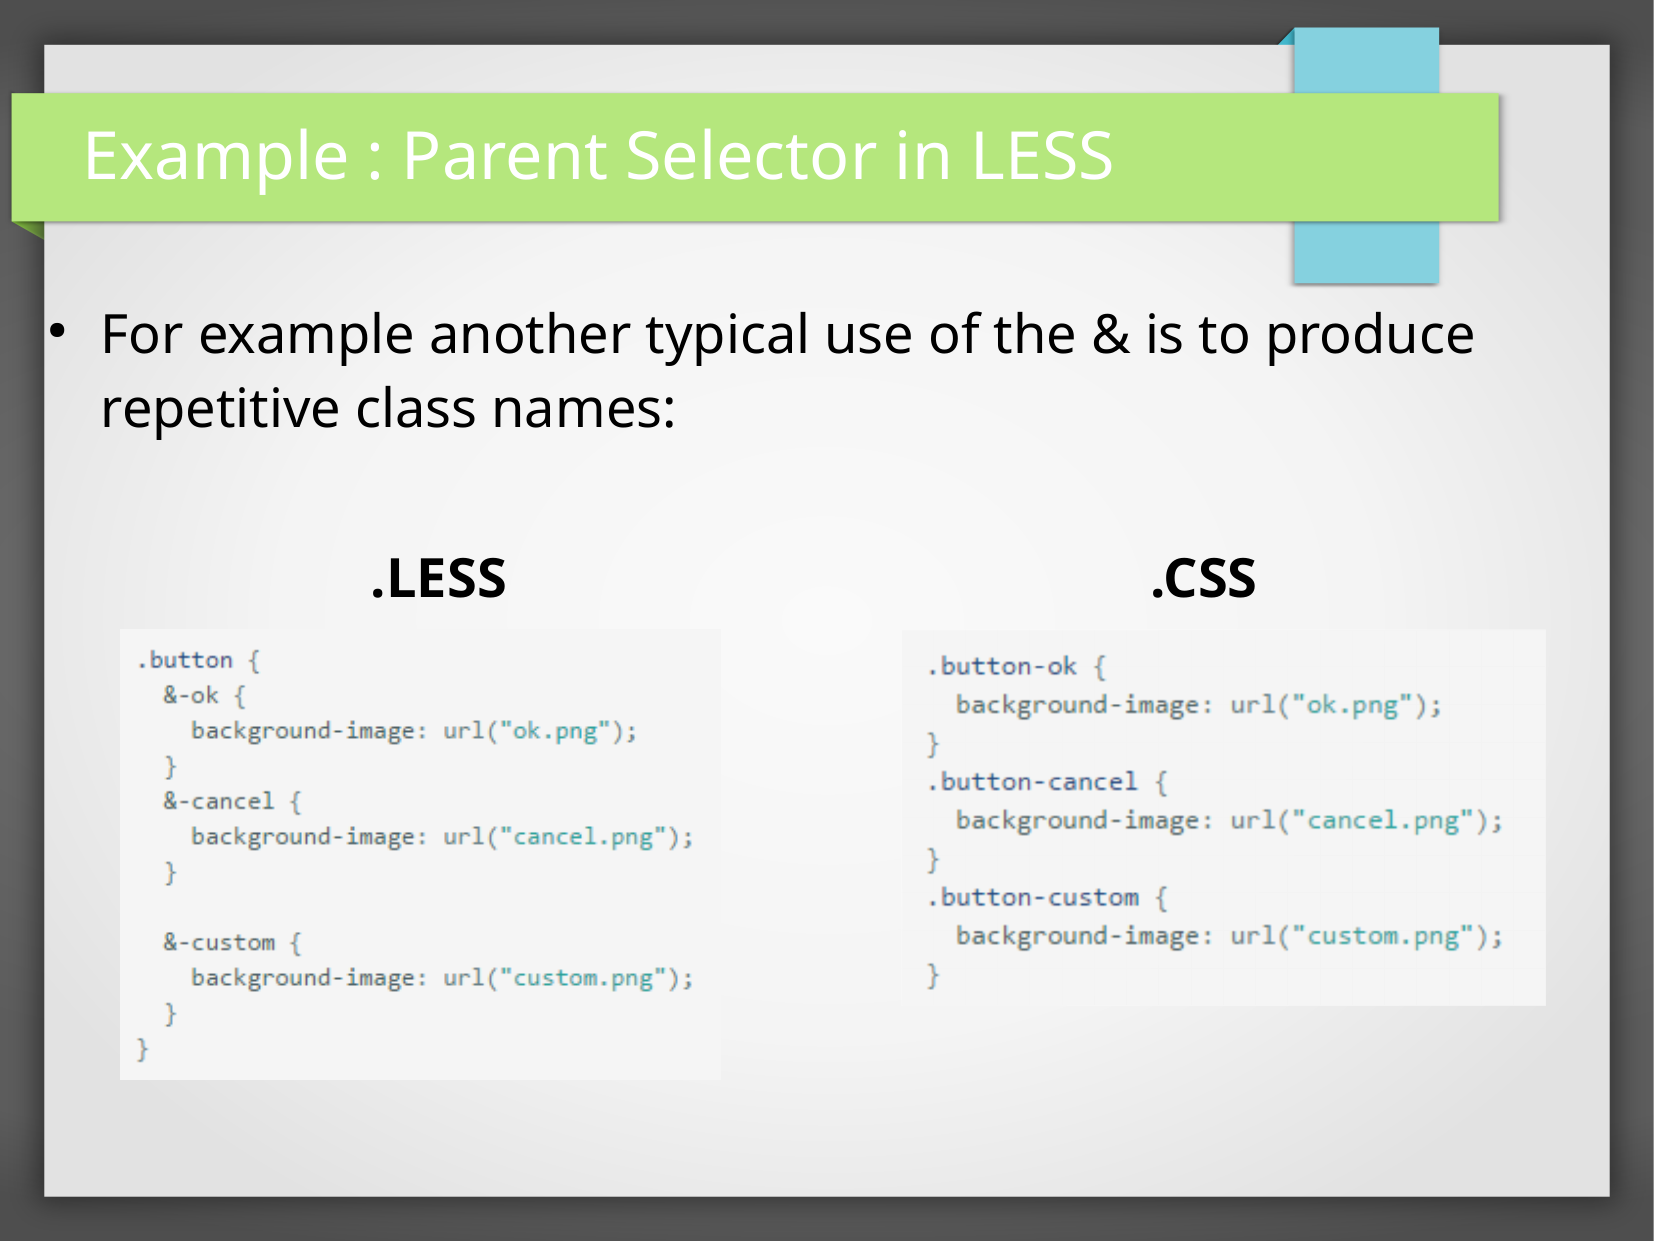

# Example : Parent Selector in LESS
For example another typical use of the & is to produce repetitive class names:
.LESS
.CSS